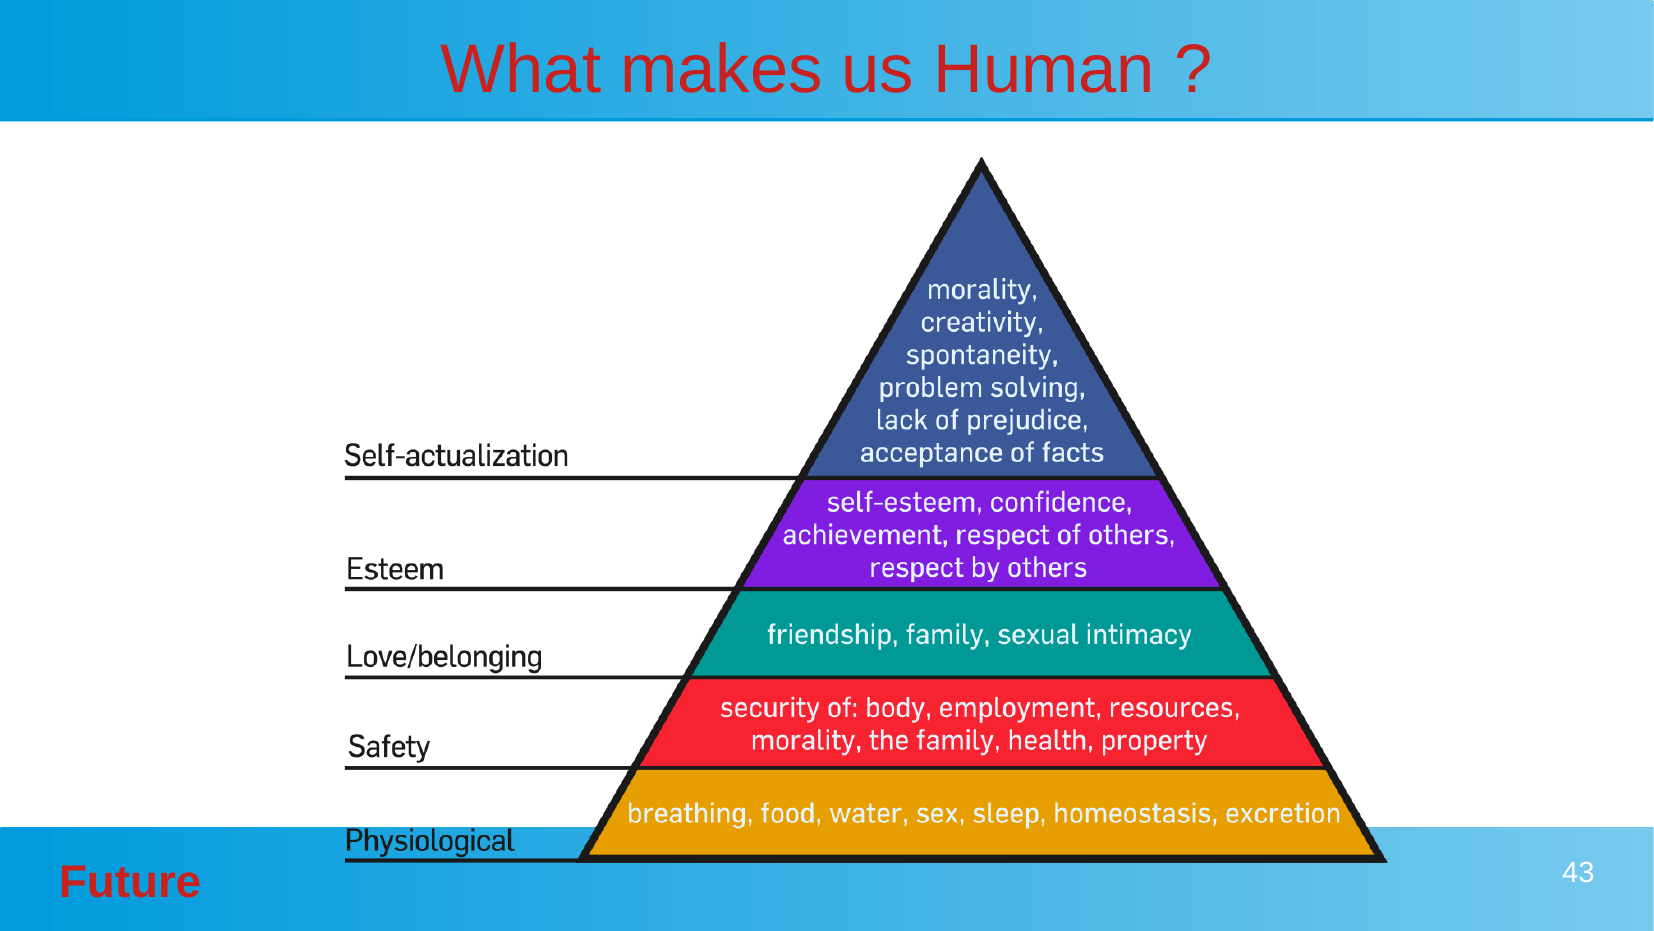

# What makes us Human ?
43